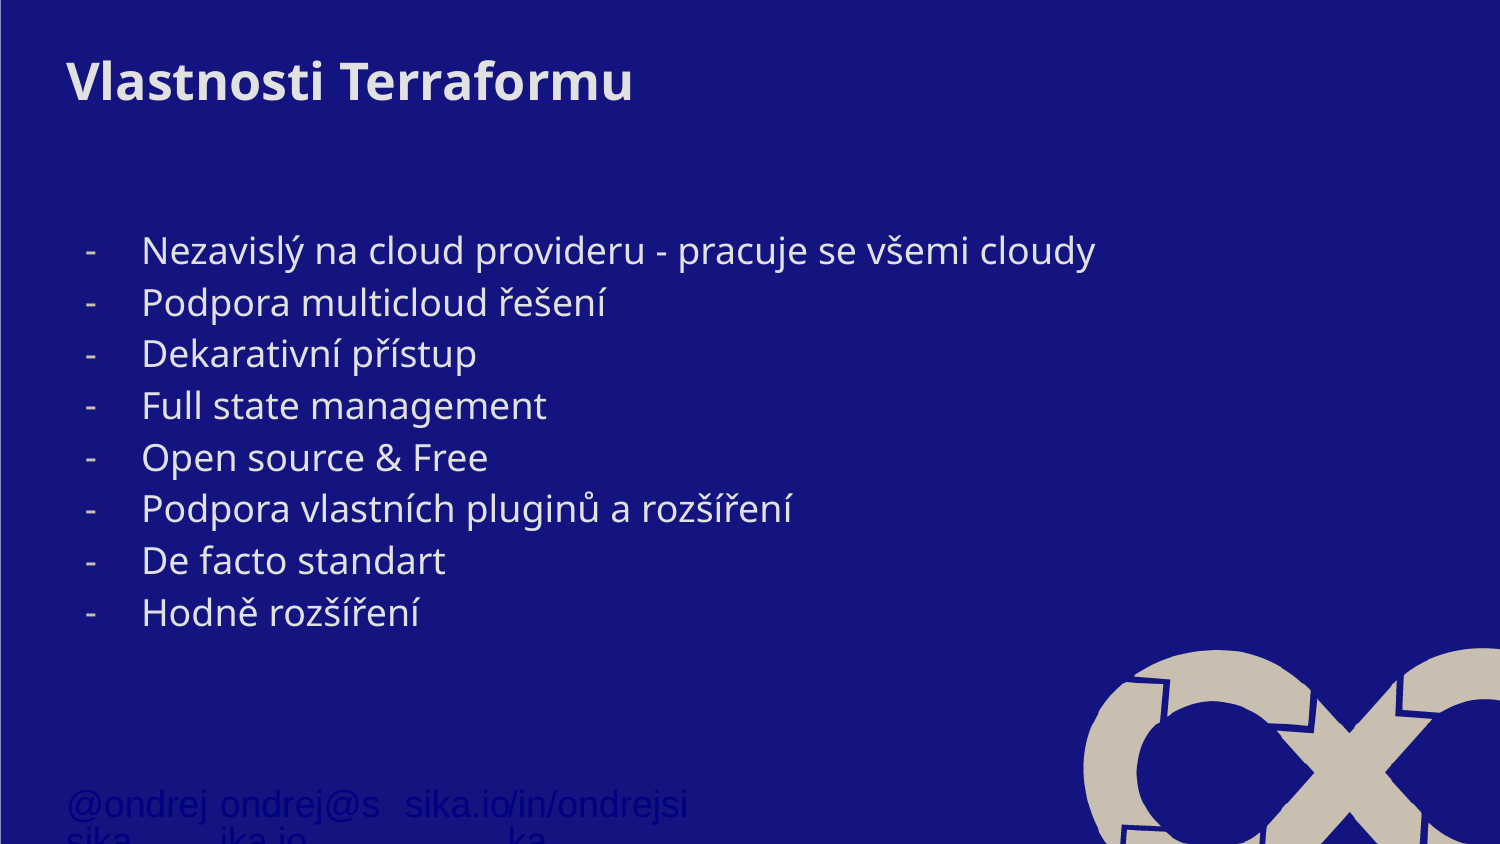

# Vlastnosti Terraformu
Nezavislý na cloud provideru - pracuje se všemi cloudy
Podpora multicloud řešení
Dekarativní přístup
Full state management
Open source & Free
Podpora vlastních pluginů a rozšíření
De facto standart
Hodně rozšíření